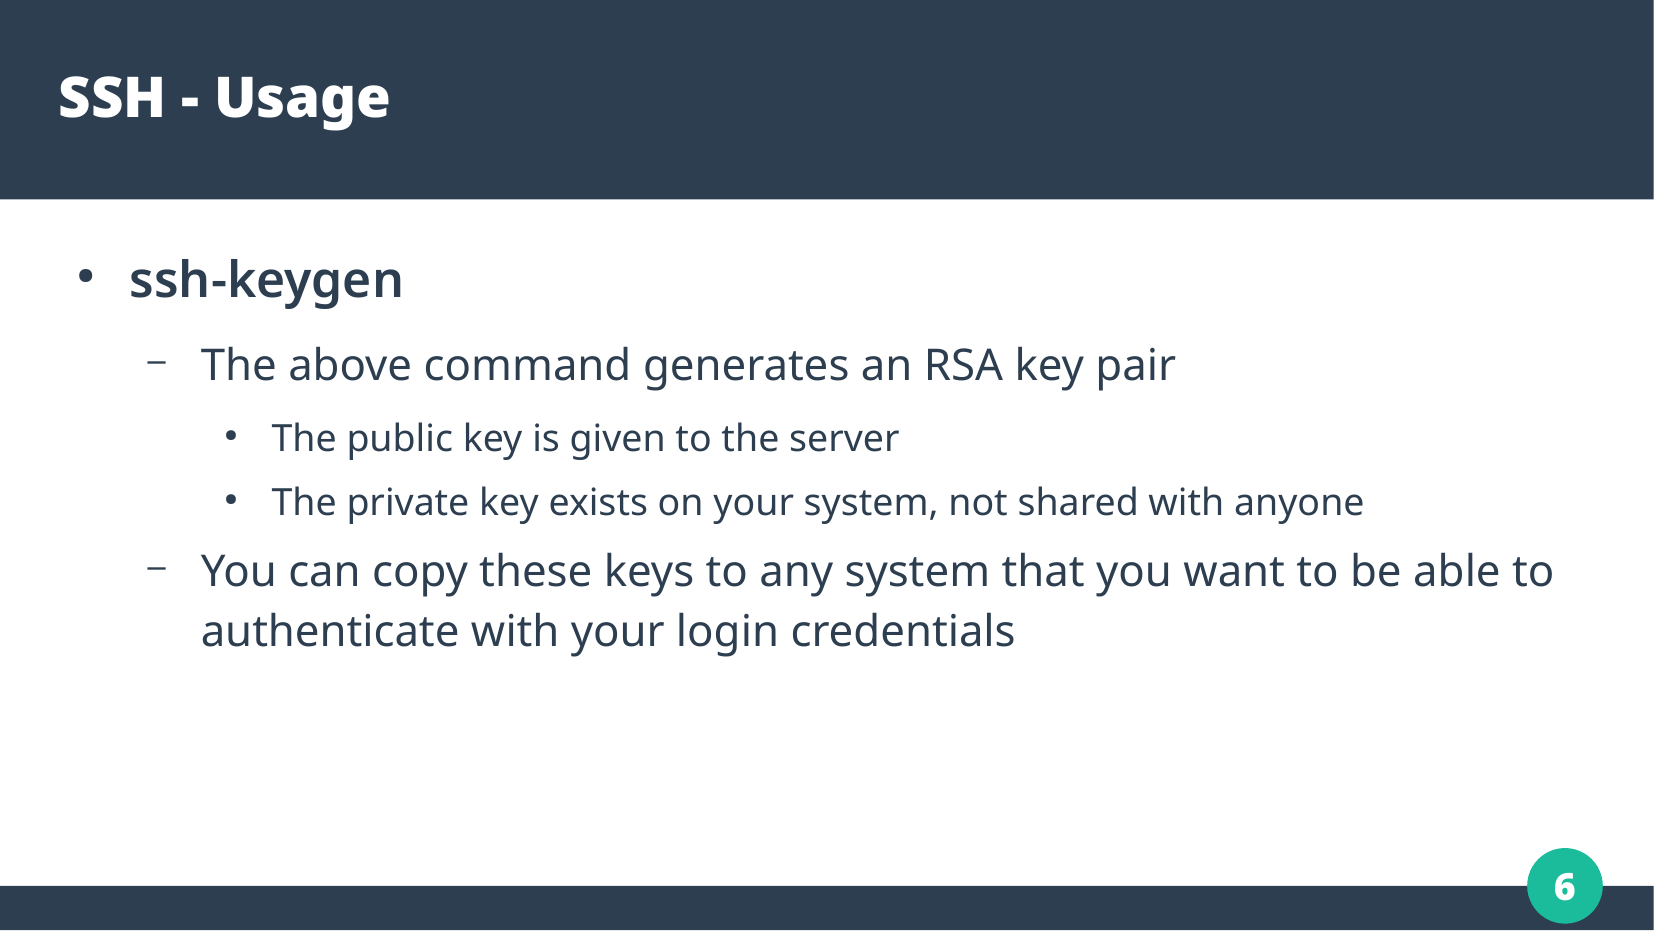

# SSH - Usage
ssh-keygen
The above command generates an RSA key pair
The public key is given to the server
The private key exists on your system, not shared with anyone
You can copy these keys to any system that you want to be able to authenticate with your login credentials